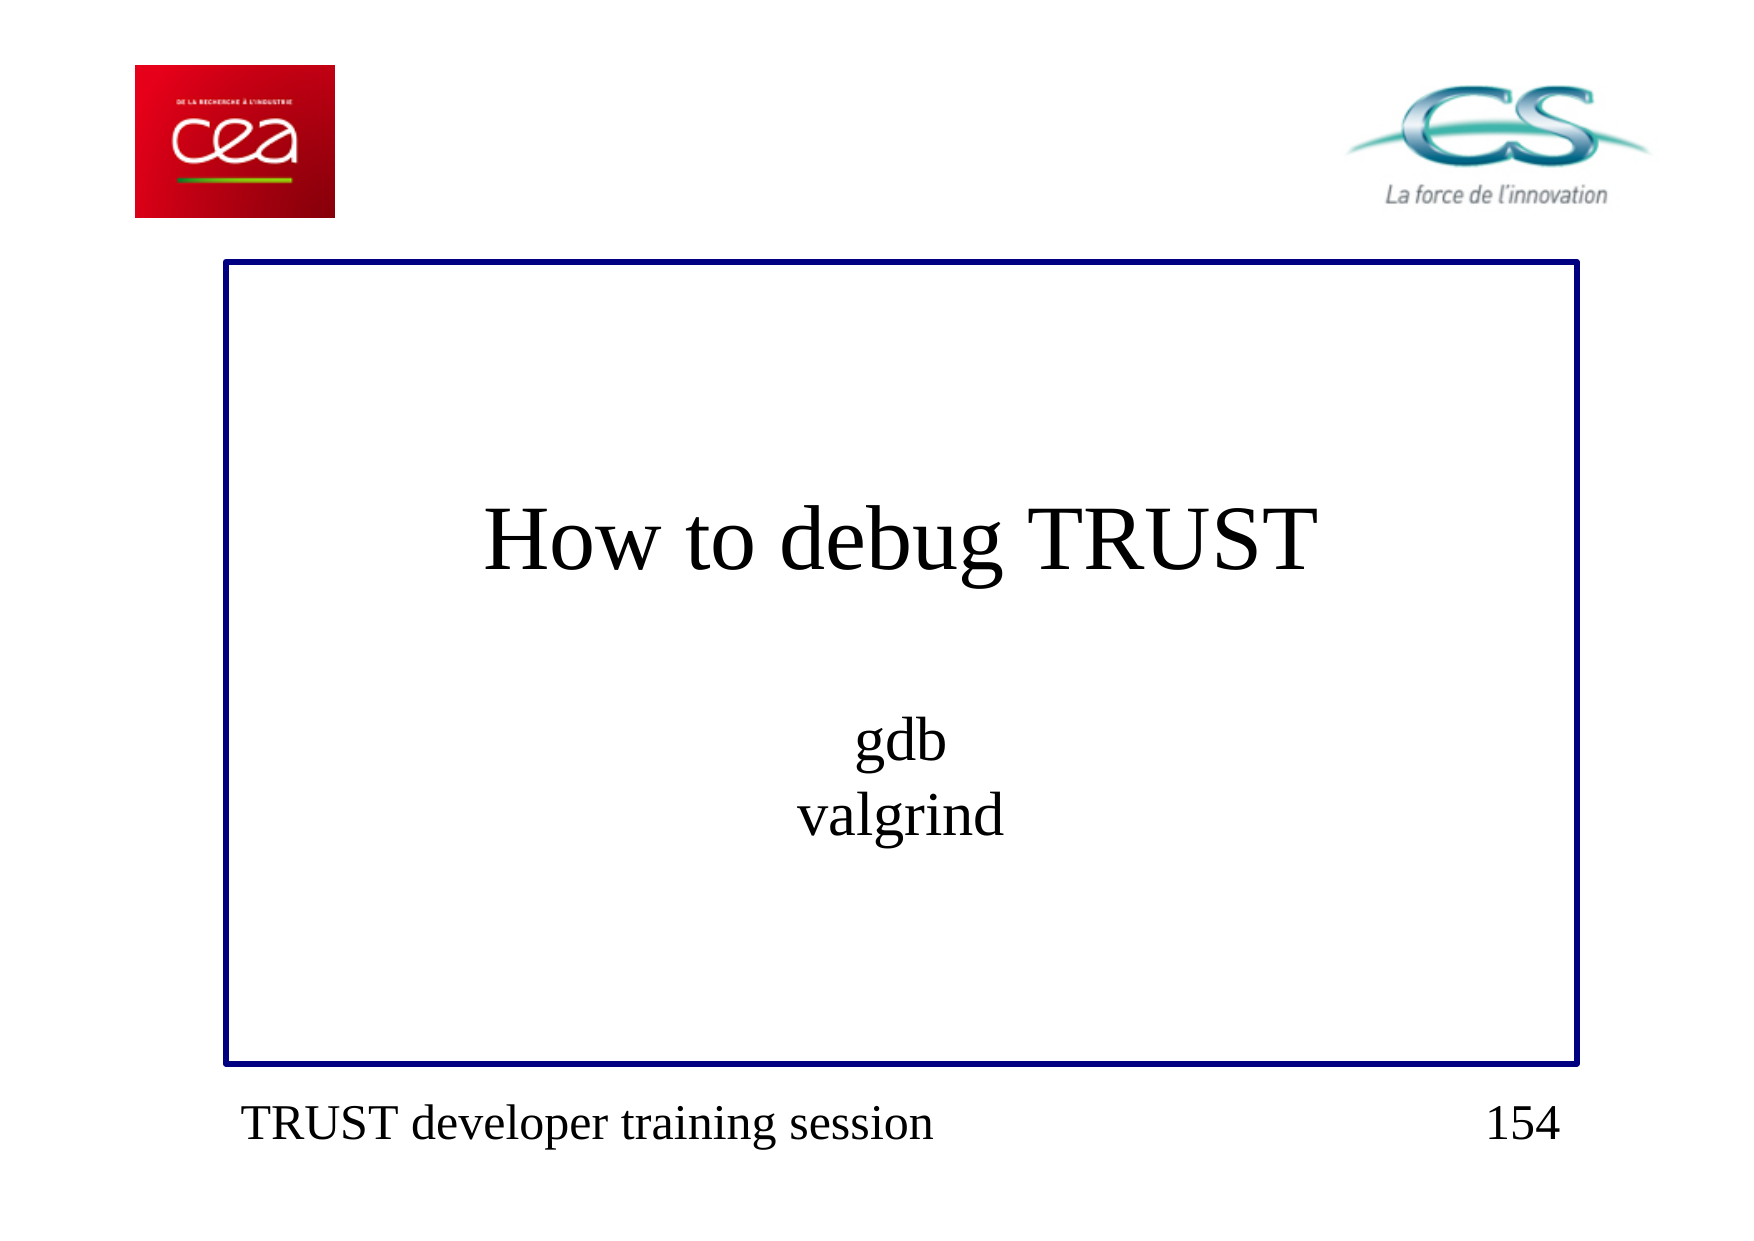

# How to debug TRUST gdb valgrind
TRUST developer training session
154